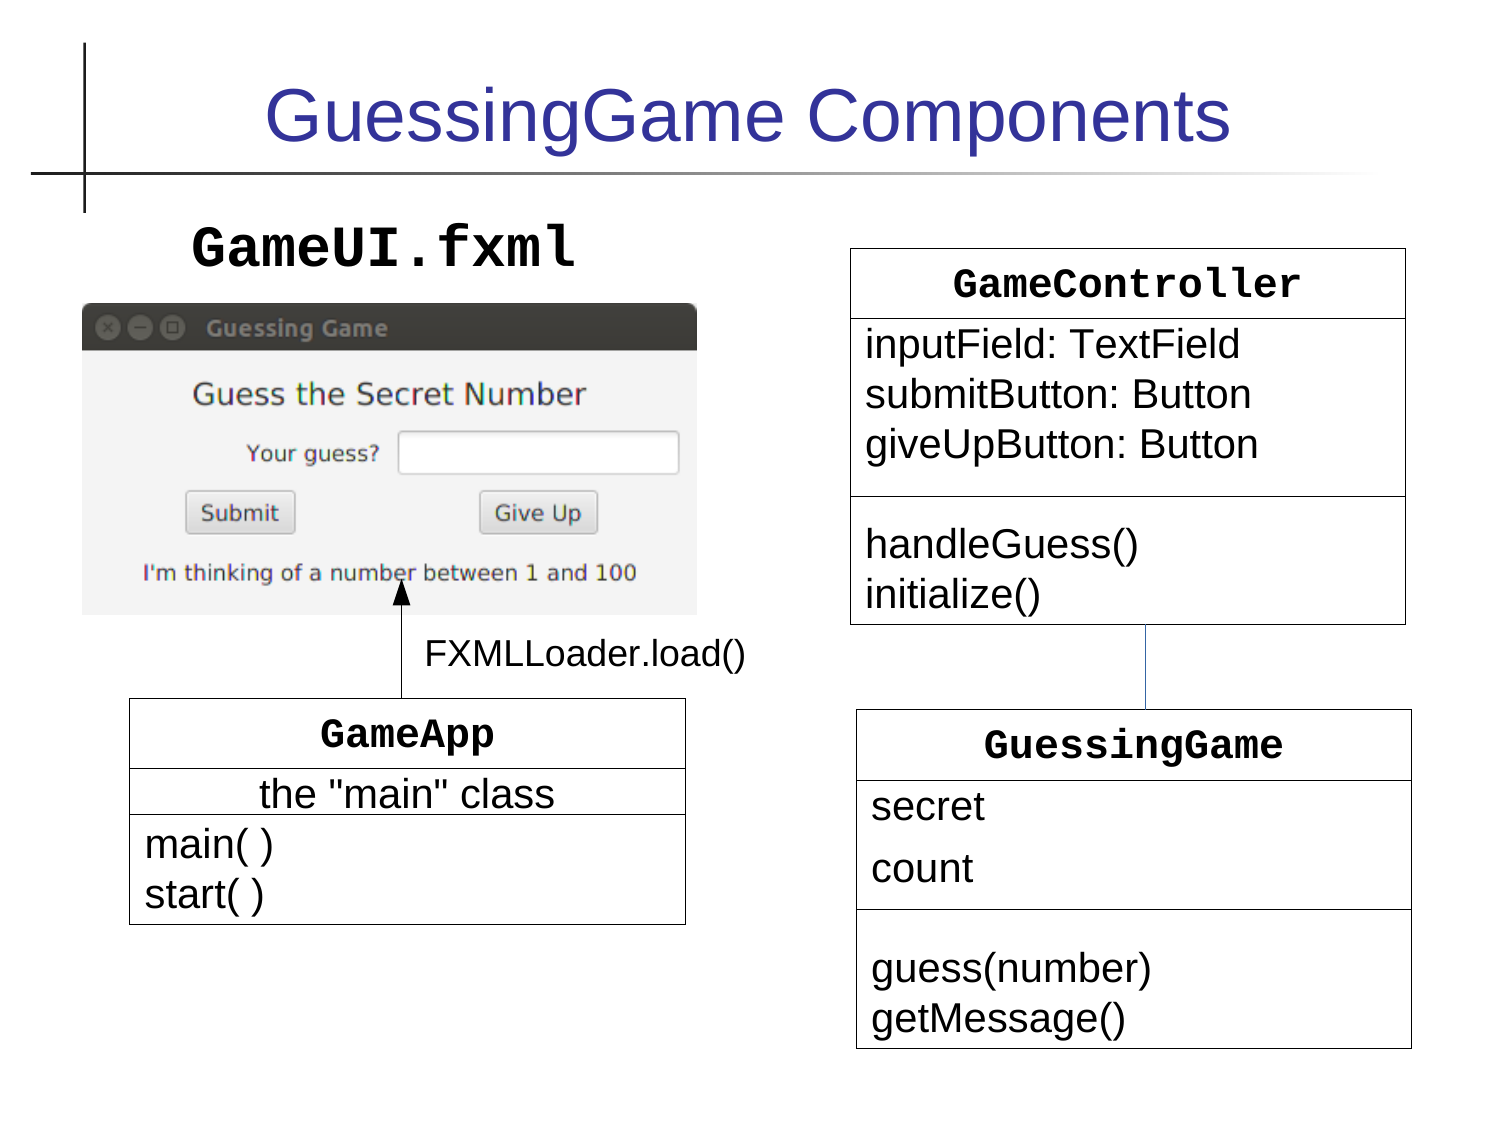

# GuessingGame Components
GameUI.fxml
GameController
inputField: TextField
submitButton: Button
giveUpButton: Button
handleGuess()
initialize()
FXMLLoader.load()
GameApp
the "main" class
main( )
start( )
GuessingGame
secret
count
guess(number)
getMessage()